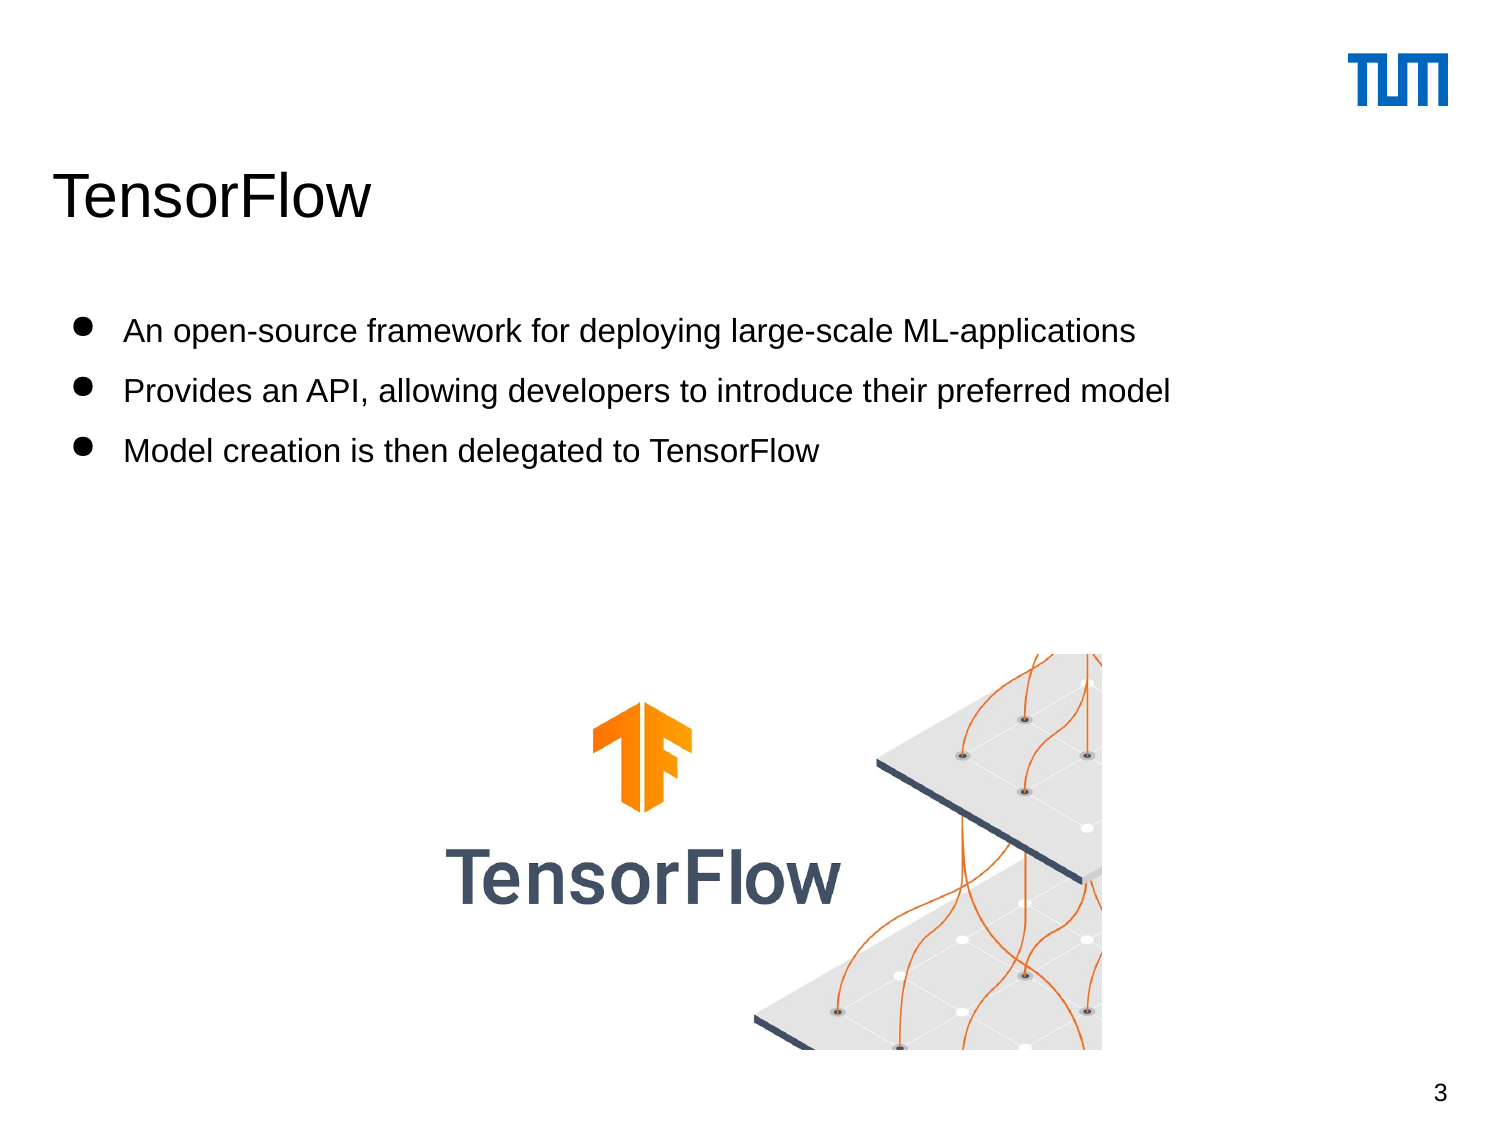

TensorFlow
# An open-source framework for deploying large-scale ML-applications
Provides an API, allowing developers to introduce their preferred model
Model creation is then delegated to TensorFlow
Dr. rer. nat. Erika Mustermann (TUM) | kann beliebig erweitert werden | Infos mit Strich trennen
3